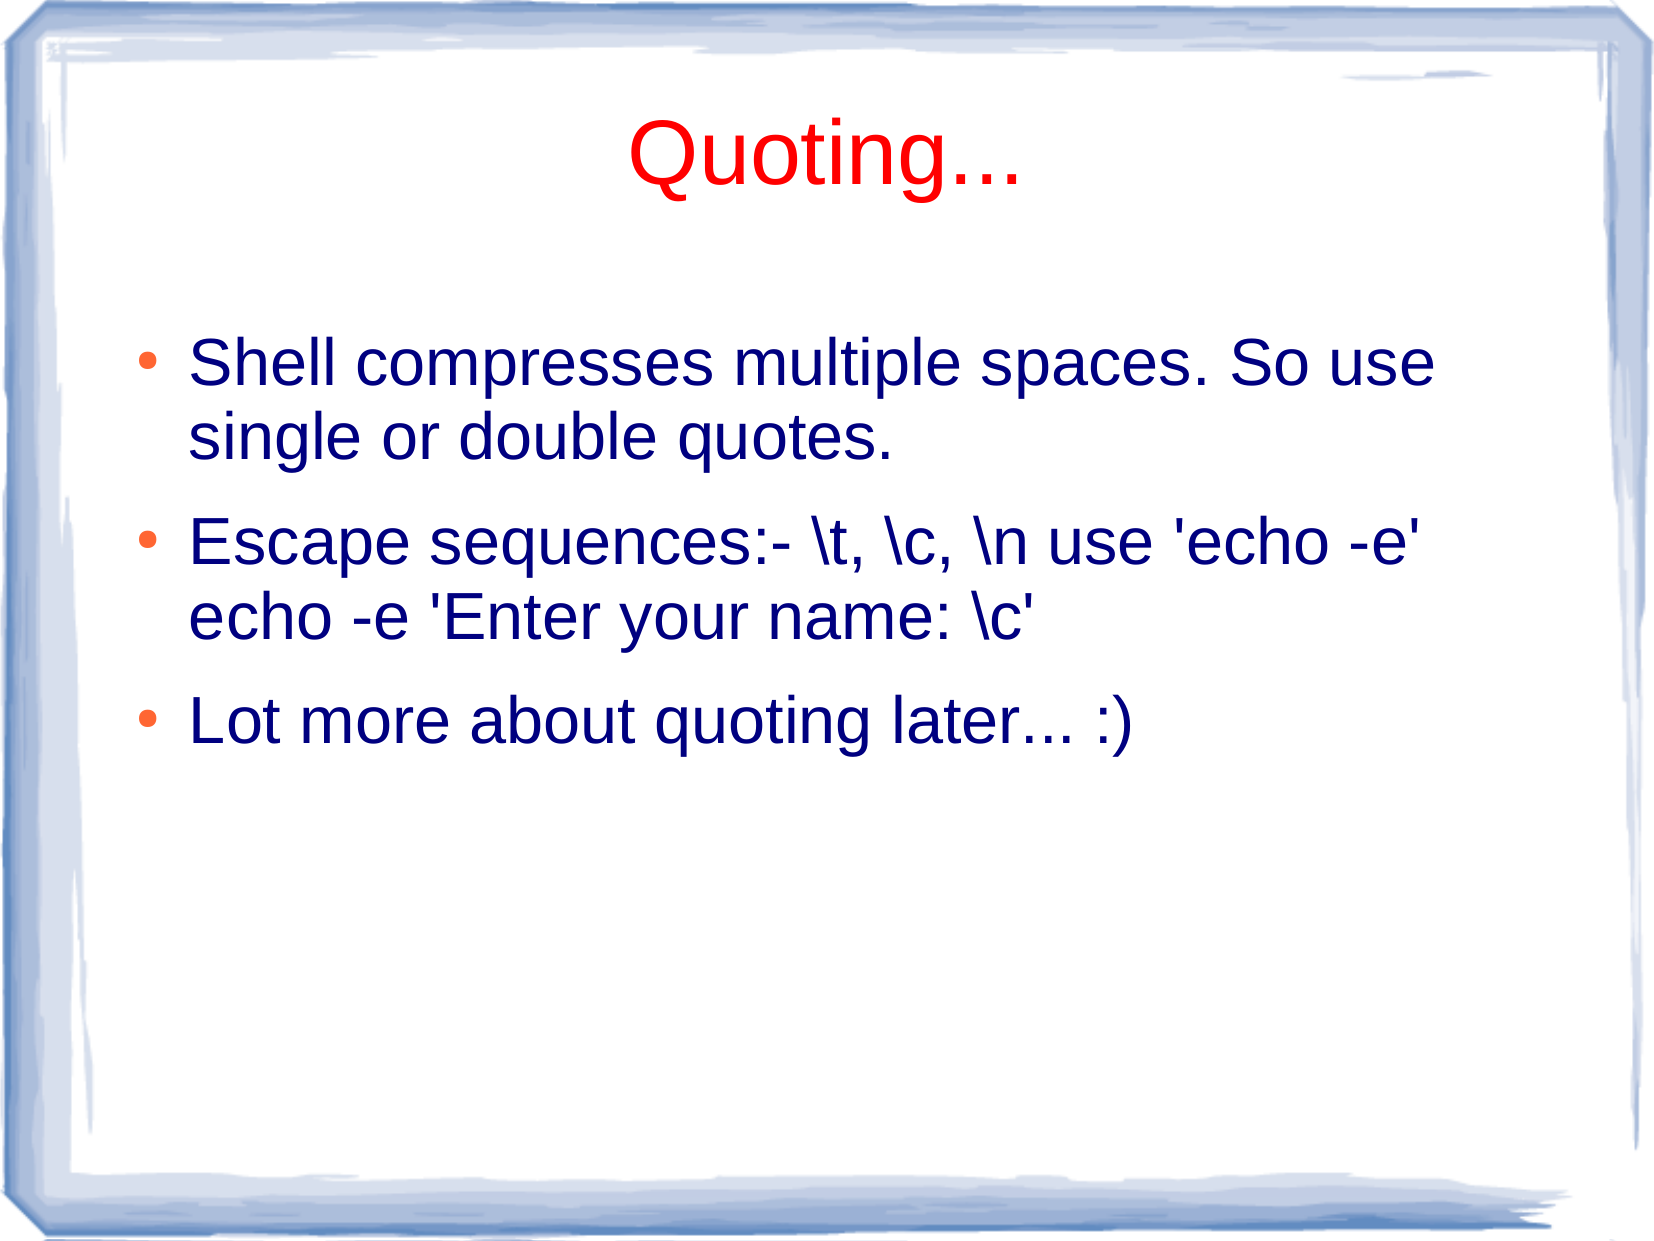

# Quoting...
Shell compresses multiple spaces. So use single or double quotes.
Escape sequences:- \t, \c, \n use 'echo -e' echo -e 'Enter your name: \c'
Lot more about quoting later... :)